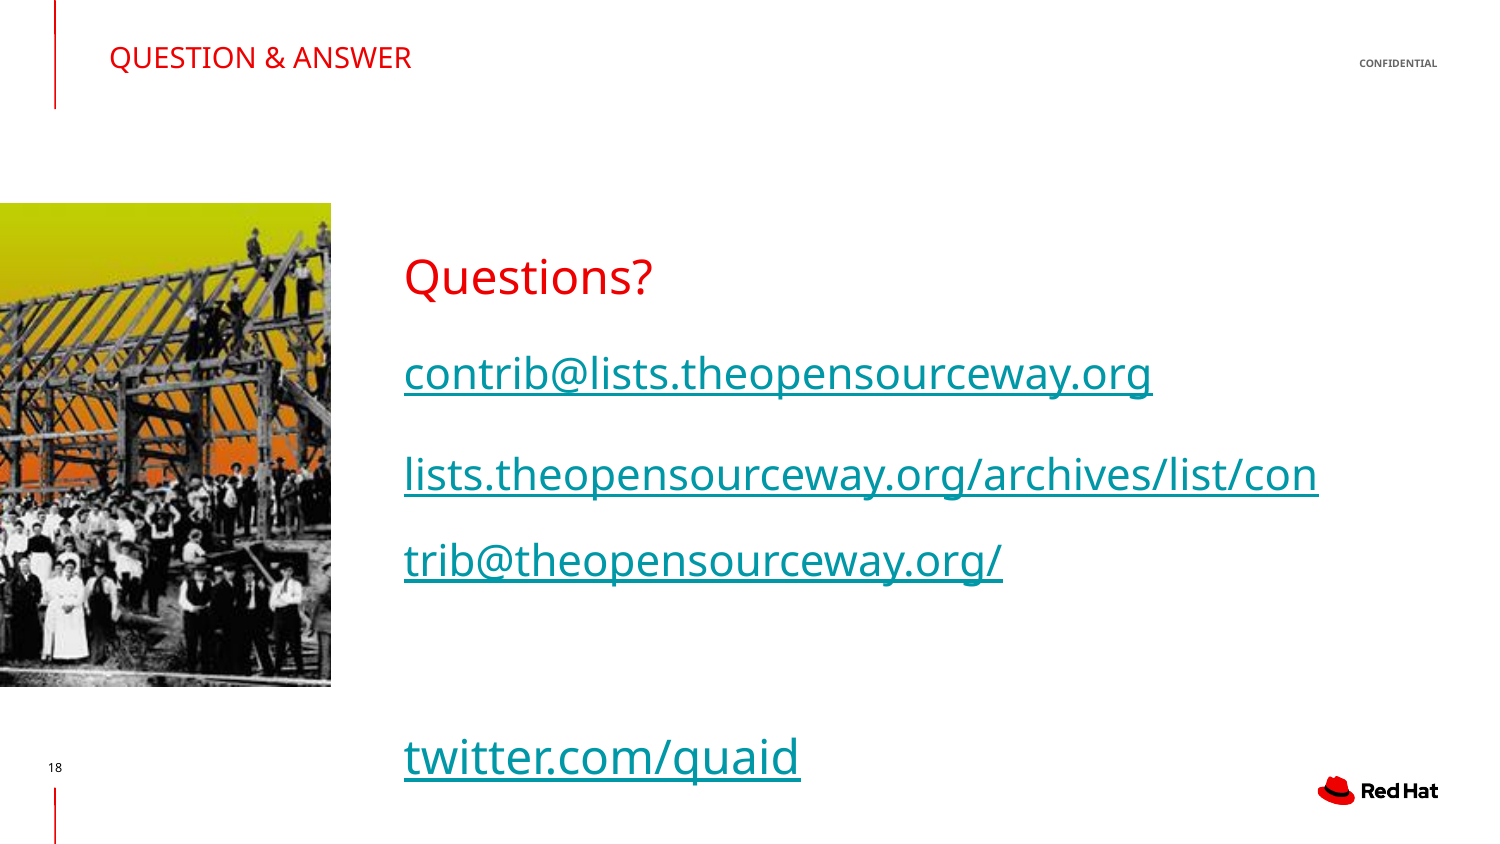

QUESTION & ANSWER
# Questions? contrib@lists.theopensourceway.org lists.theopensourceway.org/archives/list/contrib@theopensourceway.org/ twitter.com/quaid